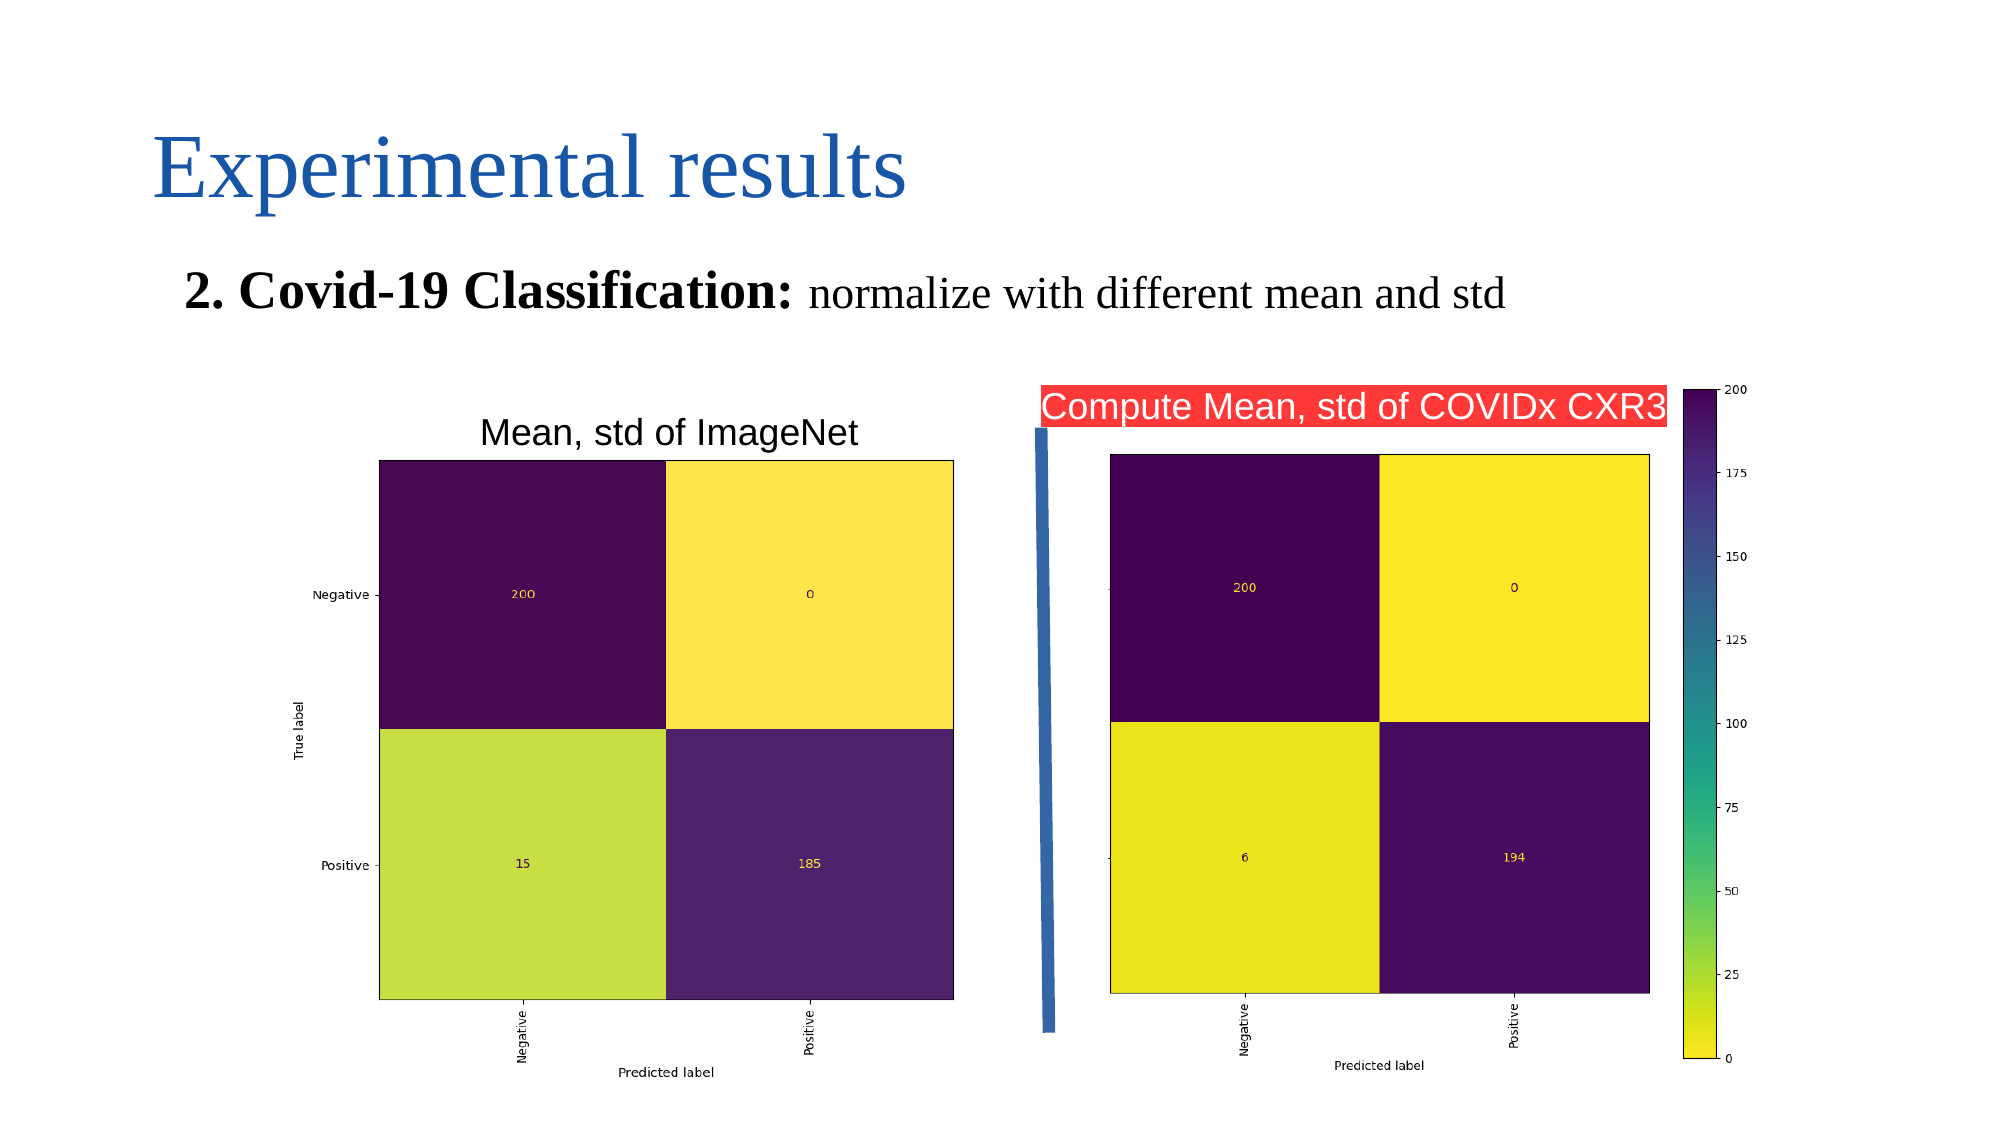

Experimental results
2. Covid-19 Classification: normalize with different mean and std
Compute Mean, std of COVIDx CXR3
Mean, std of ImageNet